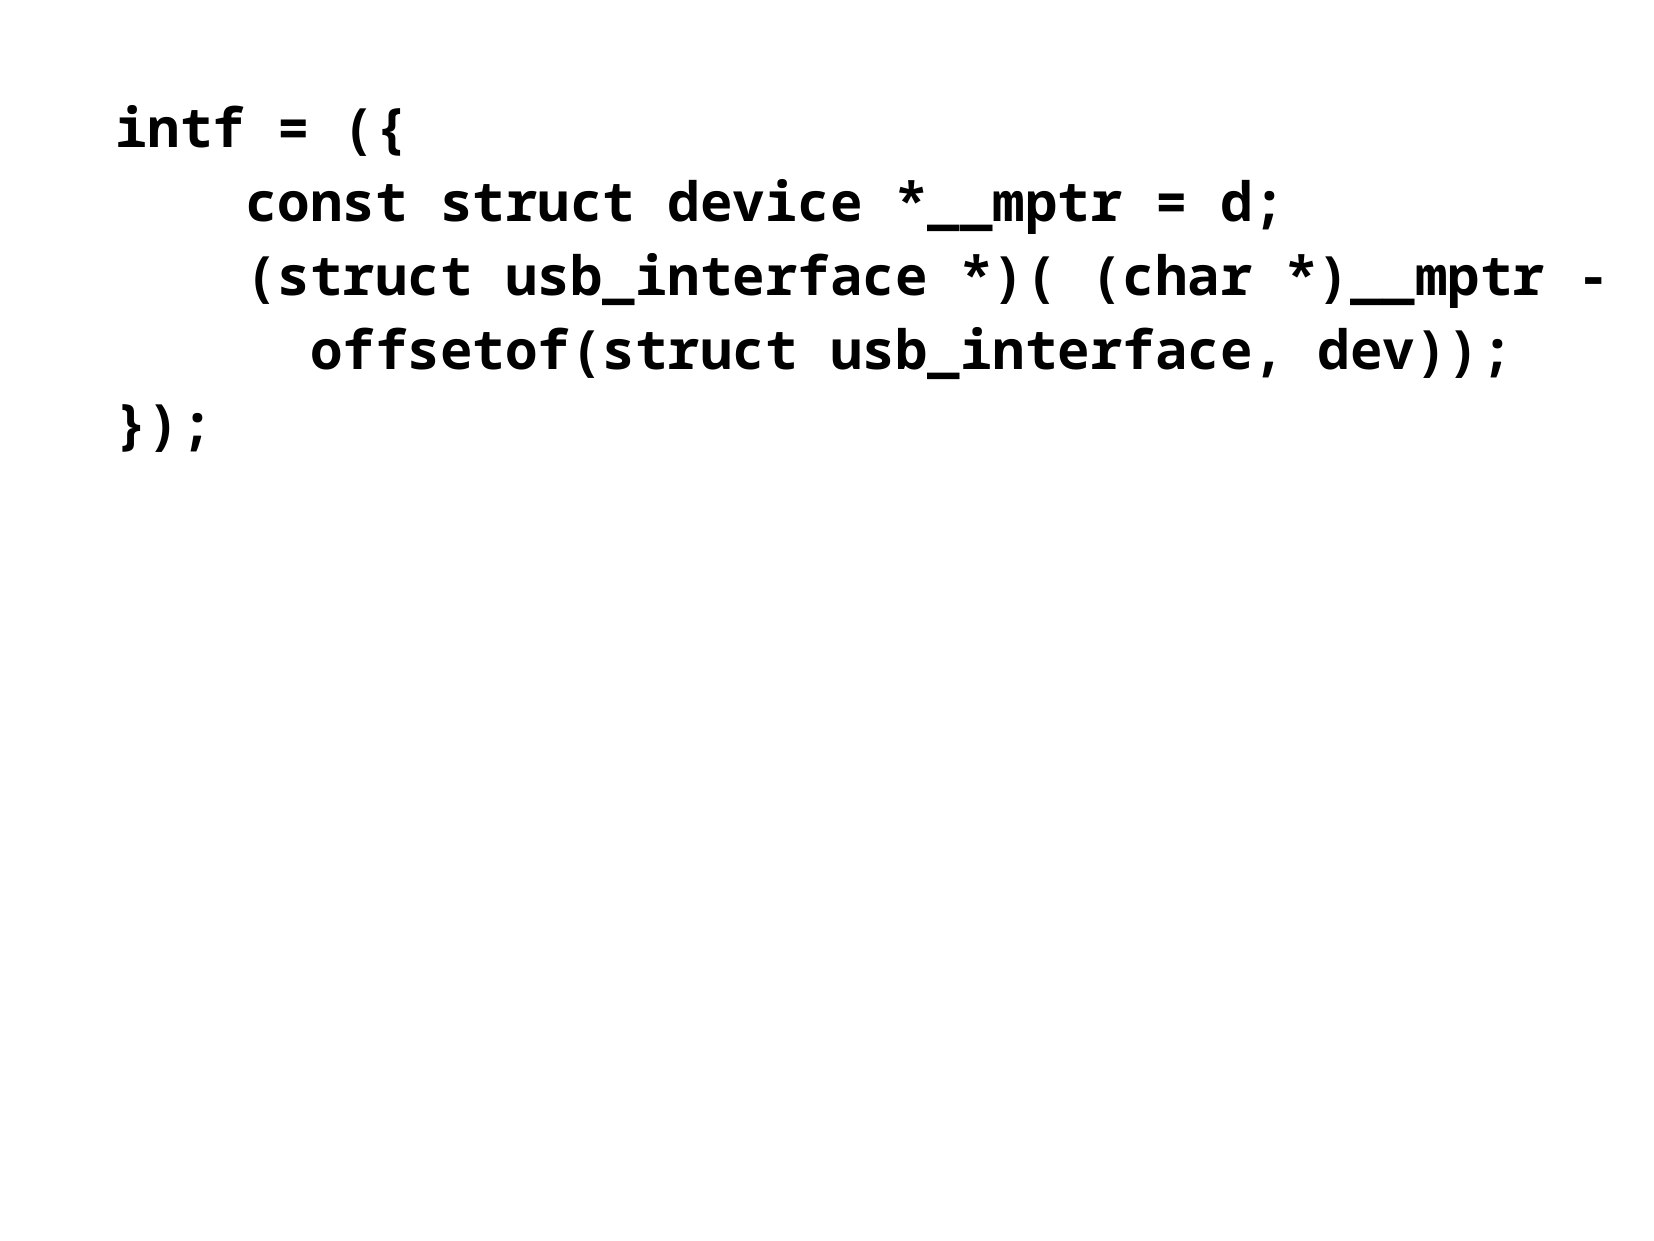

intf = ({
 const struct device *__mptr = d;
 (struct usb_interface *)( (char *)__mptr -
 offsetof(struct usb_interface, dev));
});